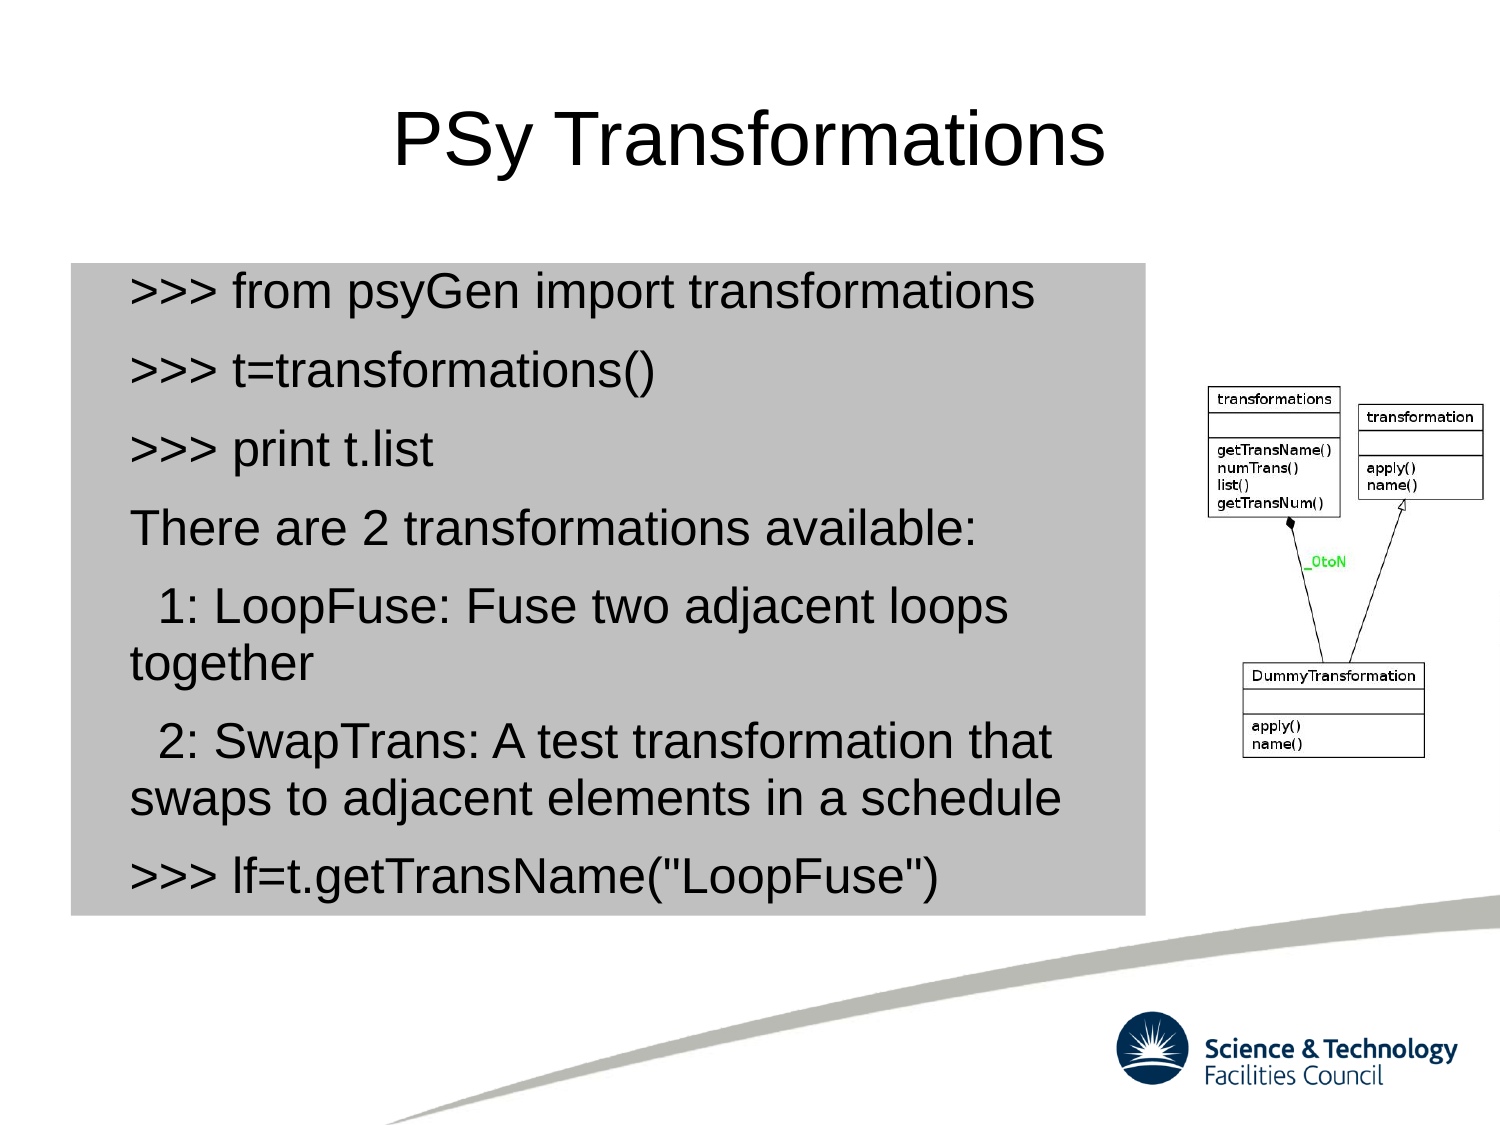

# PSy Transformations
>>> from psyGen import transformations
>>> t=transformations()
>>> print t.list
There are 2 transformations available:
 1: LoopFuse: Fuse two adjacent loops together
 2: SwapTrans: A test transformation that swaps to adjacent elements in a schedule
>>> lf=t.getTransName("LoopFuse")